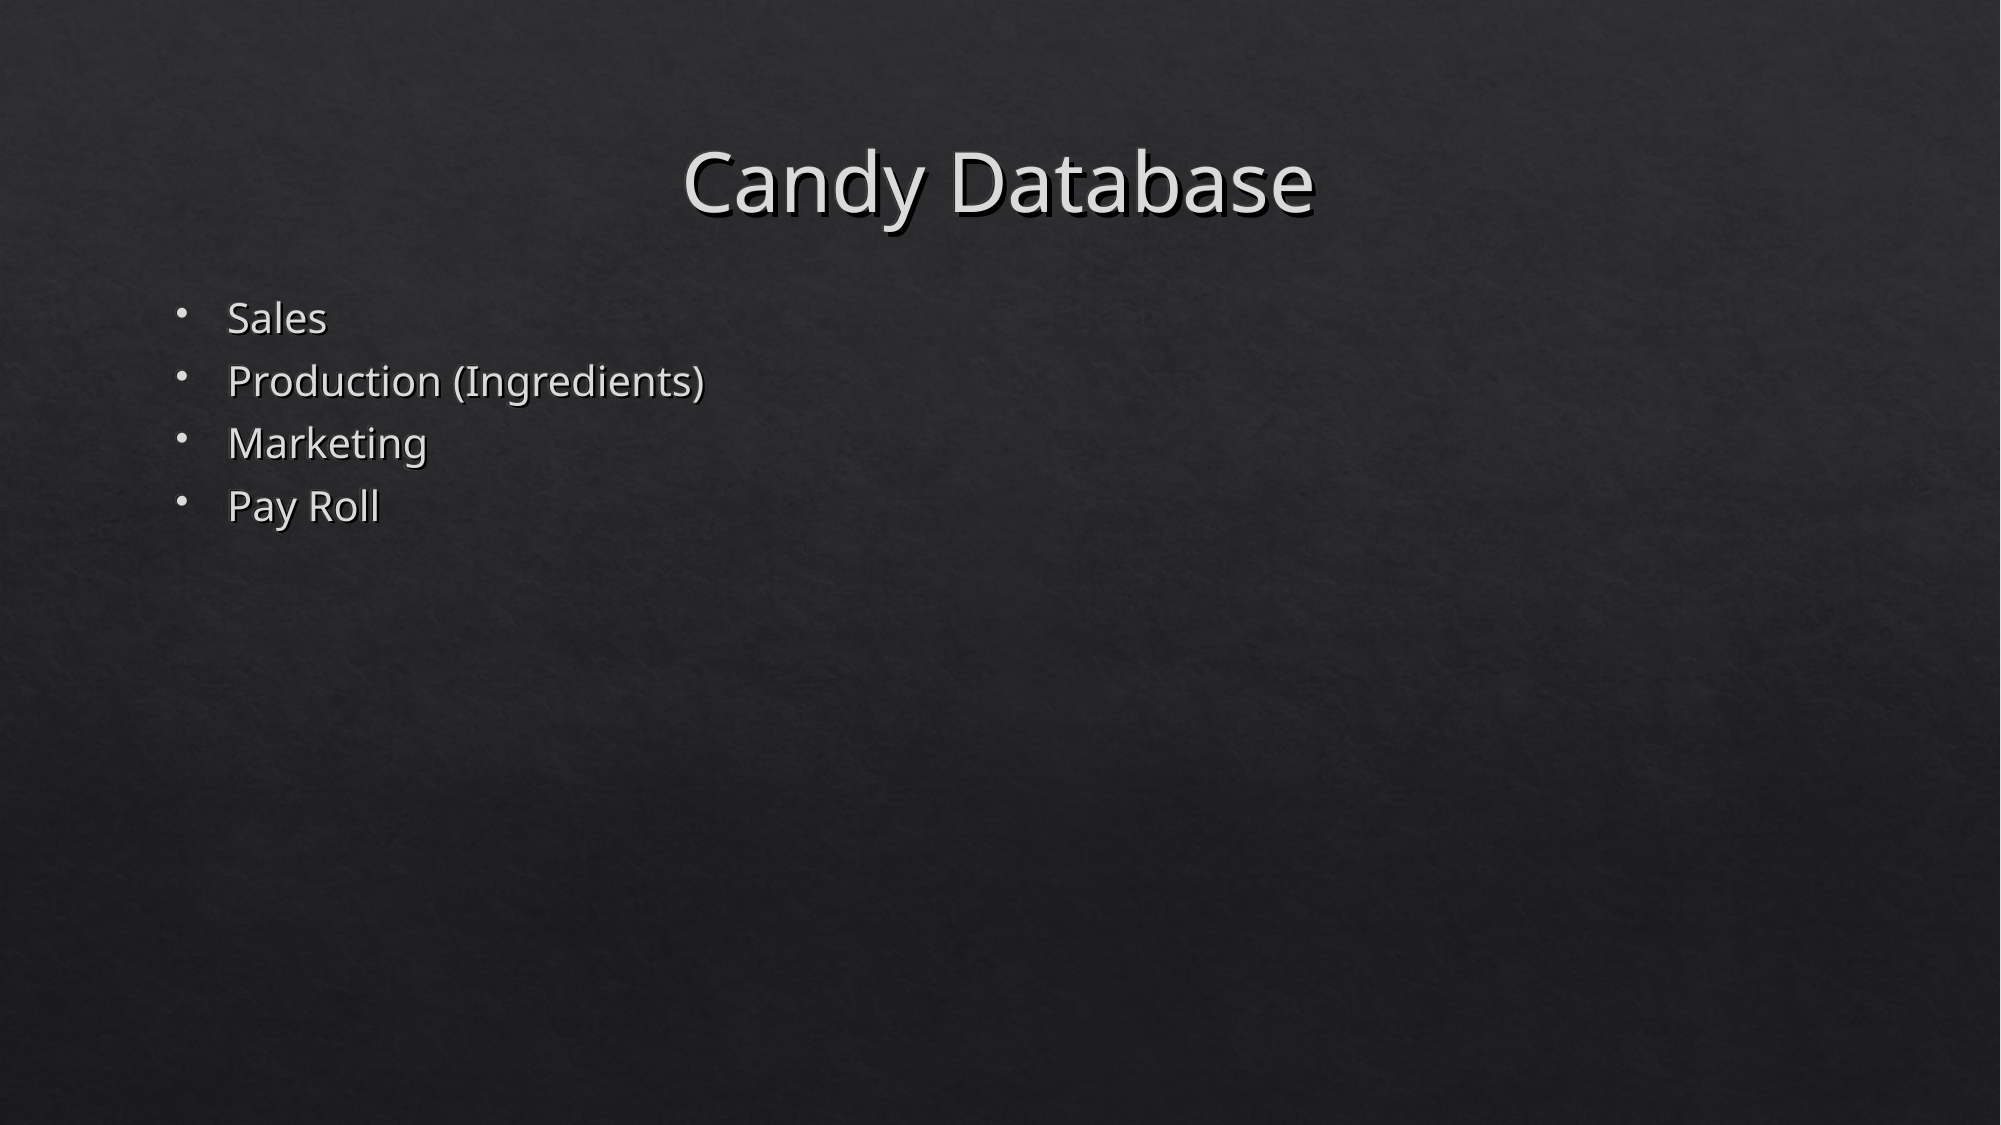

# Candy Database
Sales
Production (Ingredients)
Marketing
Pay Roll